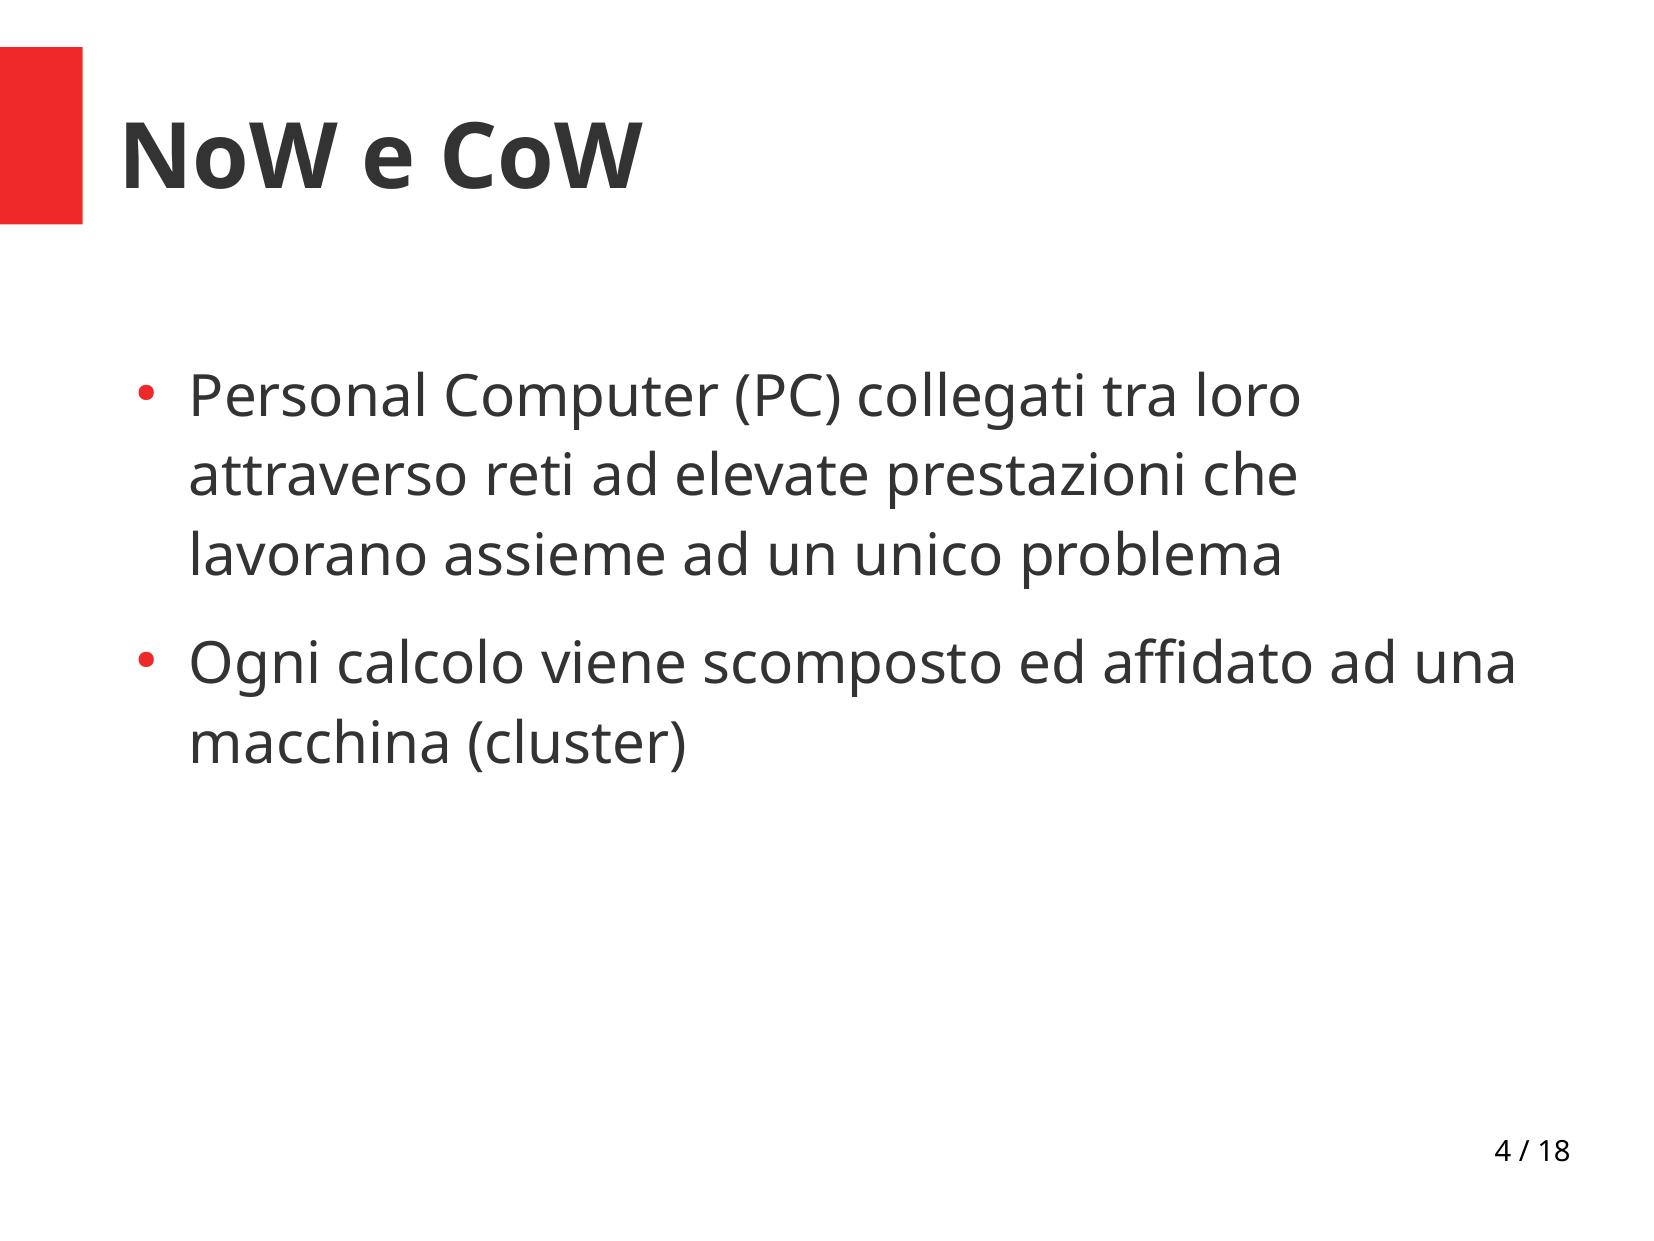

# NoW e CoW
Personal Computer (PC) collegati tra loro attraverso reti ad elevate prestazioni che lavorano assieme ad un unico problema
Ogni calcolo viene scomposto ed affidato ad una macchina (cluster)
4